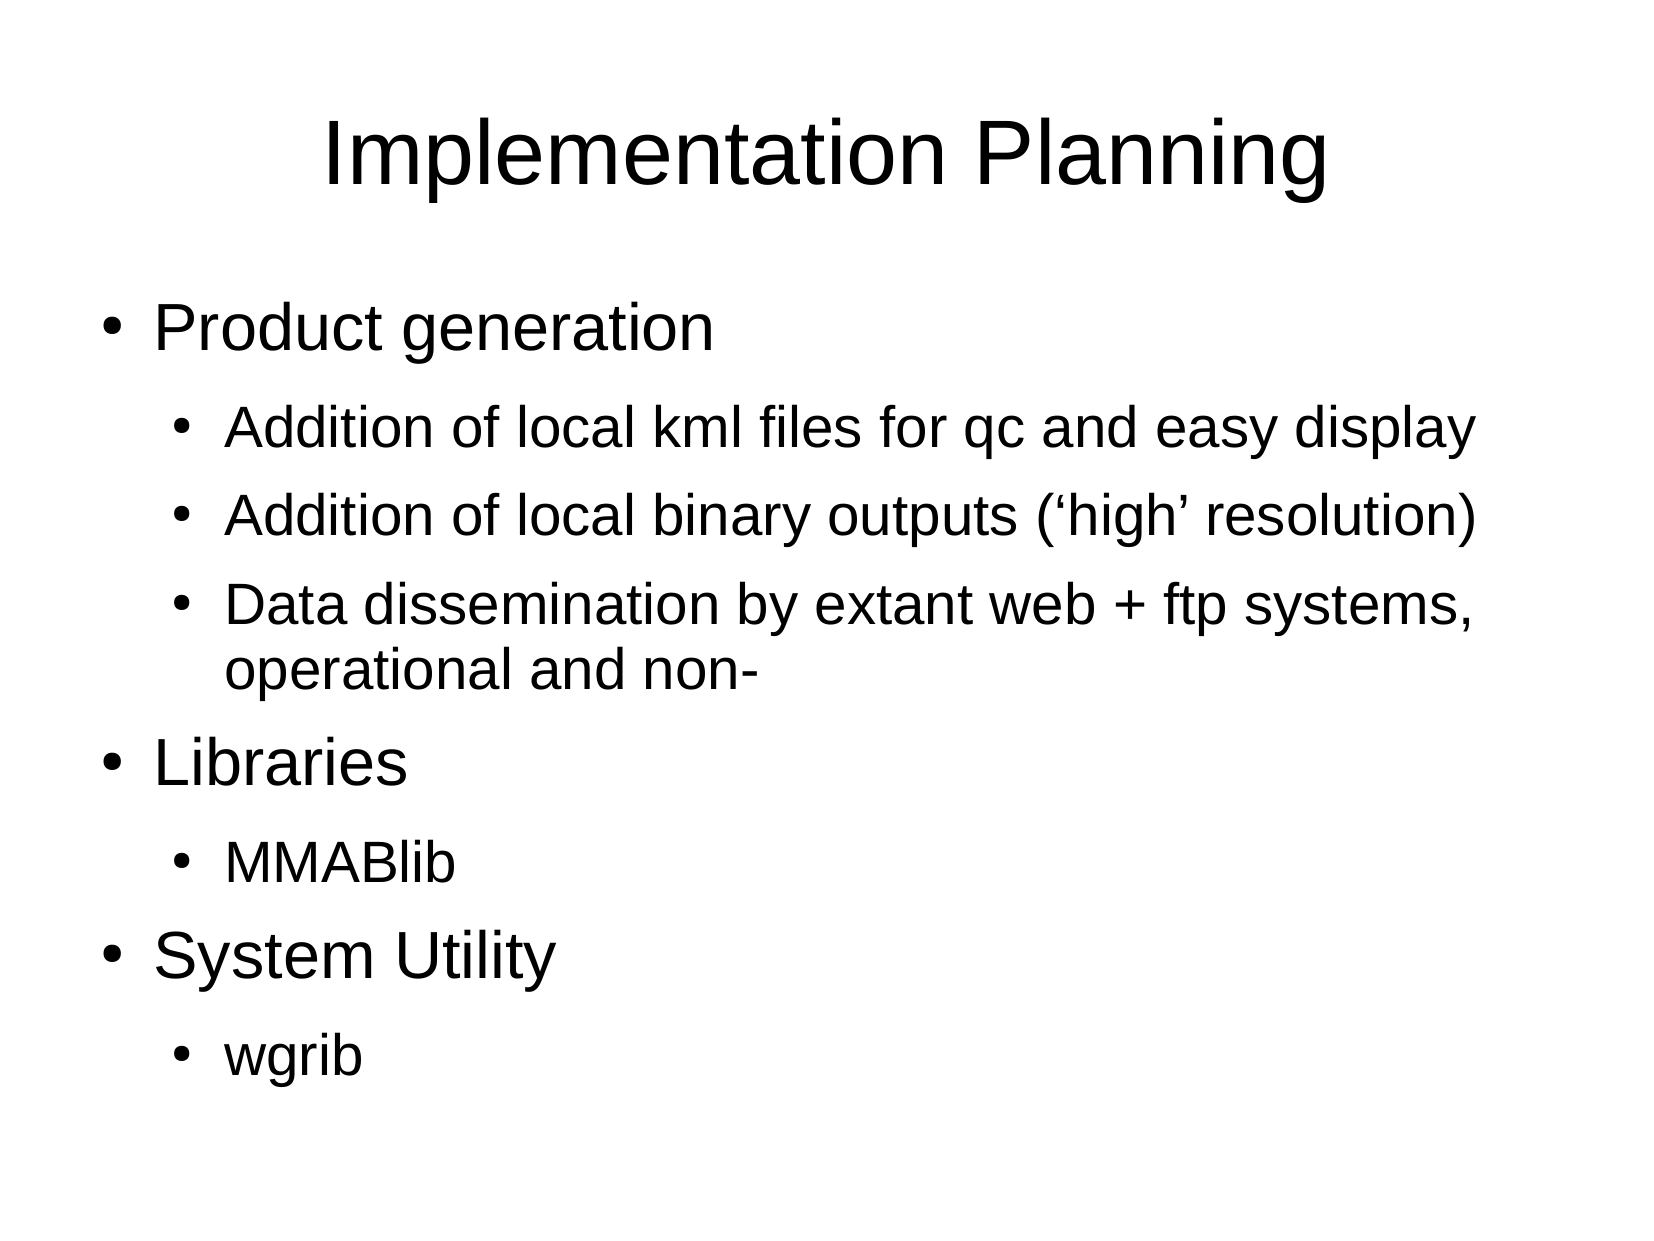

# Implementation Planning
Product generation
Addition of local kml files for qc and easy display
Addition of local binary outputs (‘high’ resolution)
Data dissemination by extant web + ftp systems, operational and non-
Libraries
MMABlib
System Utility
wgrib